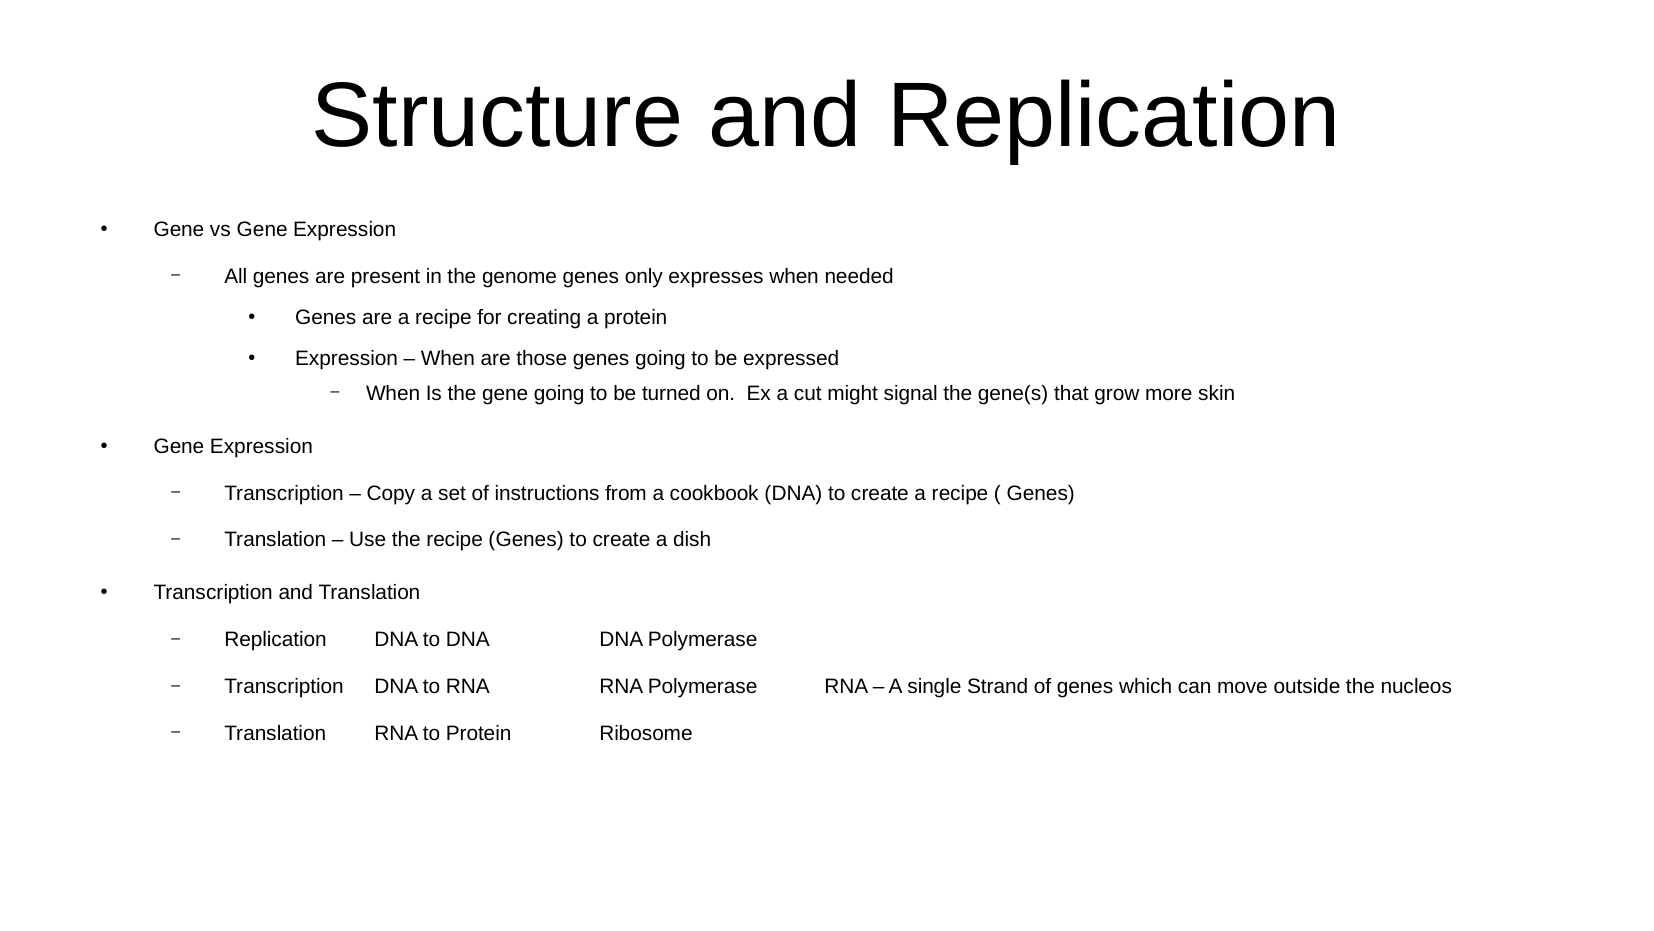

# Structure and Replication
Gene vs Gene Expression
All genes are present in the genome genes only expresses when needed
Genes are a recipe for creating a protein
Expression – When are those genes going to be expressed
When Is the gene going to be turned on. Ex a cut might signal the gene(s) that grow more skin
Gene Expression
Transcription – Copy a set of instructions from a cookbook (DNA) to create a recipe ( Genes)
Translation – Use the recipe (Genes) to create a dish
Transcription and Translation
Replication	DNA to DNA		DNA Polymerase
Transcription 	DNA to RNA		RNA Polymerase	RNA – A single Strand of genes which can move outside the nucleos
Translation 	RNA to Protein		Ribosome